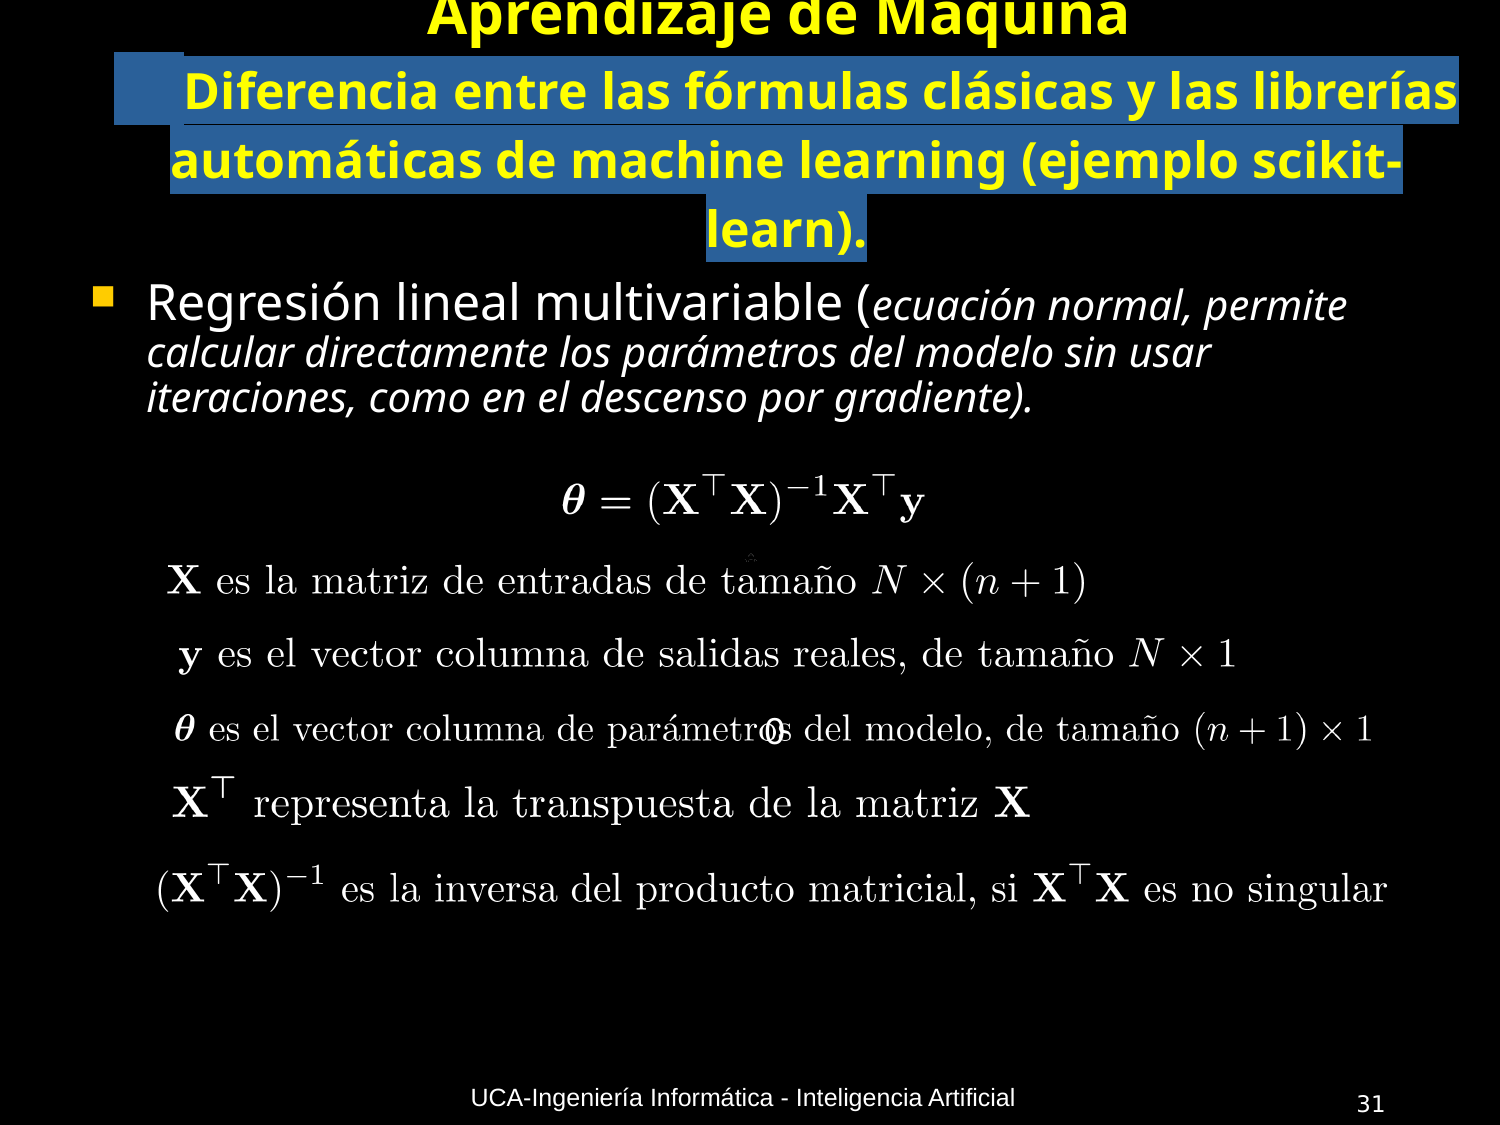

# Aprendizaje de Máquina Diferencia entre las fórmulas clásicas y las librerías automáticas de machine learning (ejemplo scikit-learn).
Regresión lineal multivariable (ecuación normal, permite calcular directamente los parámetros del modelo sin usar iteraciones, como en el descenso por gradiente).
0